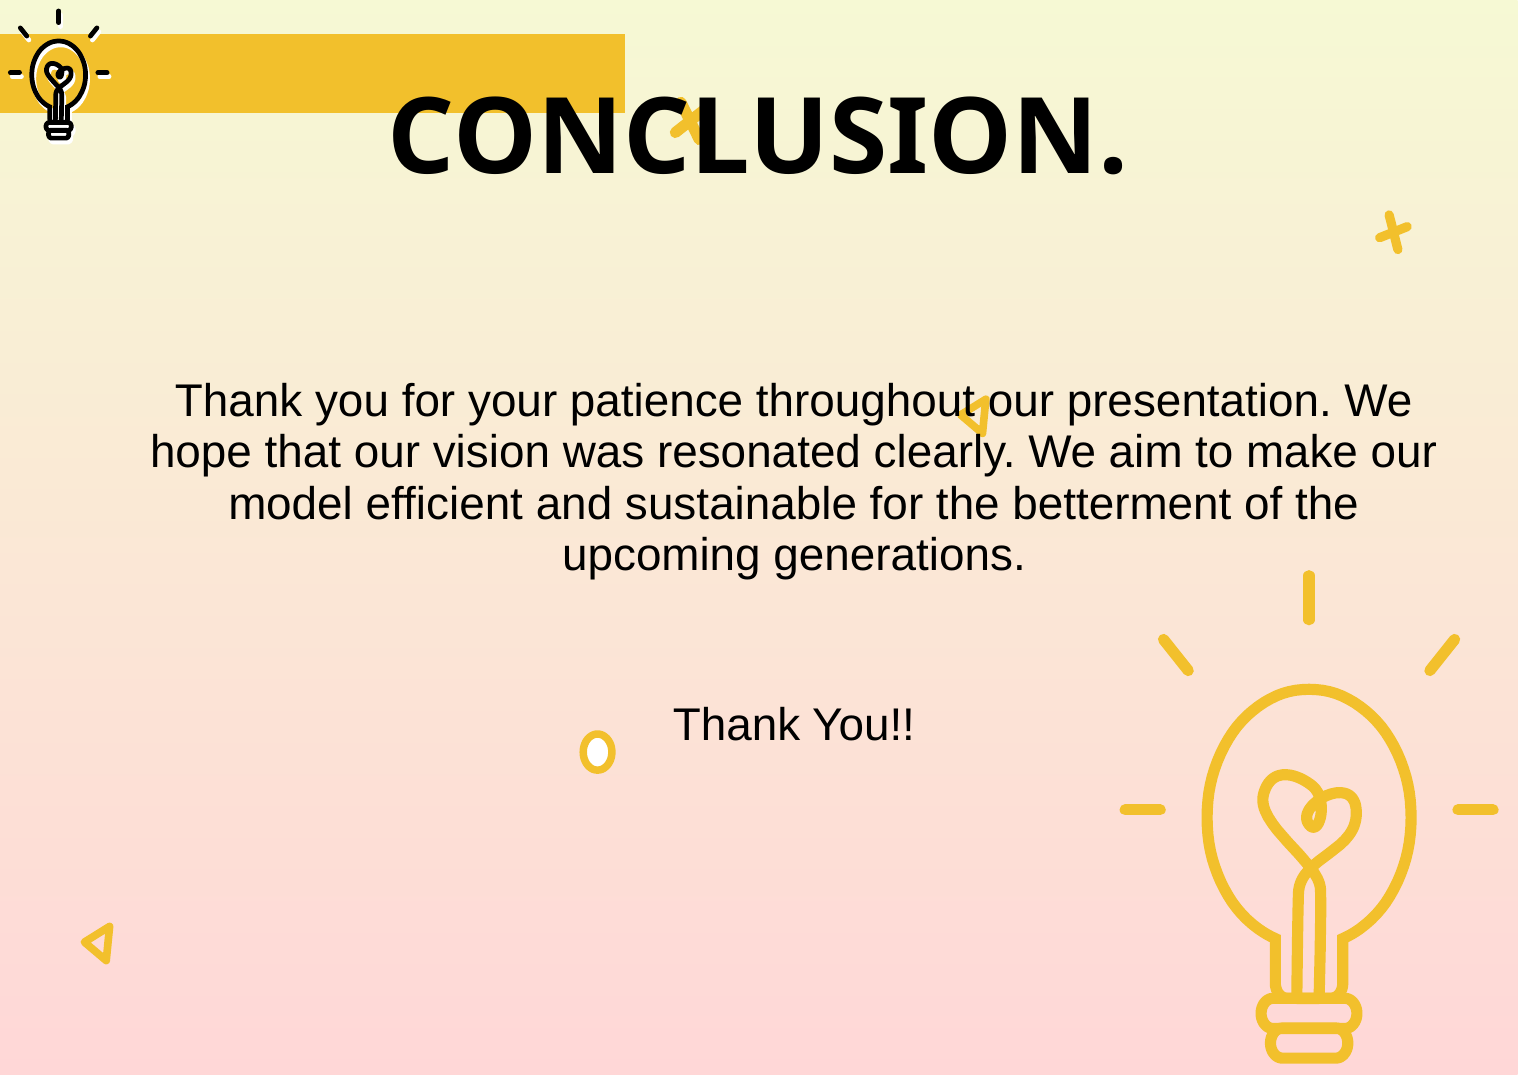

# CONCLUSION.
Thank you for your patience throughout our presentation. We hope that our vision was resonated clearly. We aim to make our model efficient and sustainable for the betterment of the upcoming generations.
Thank You!!